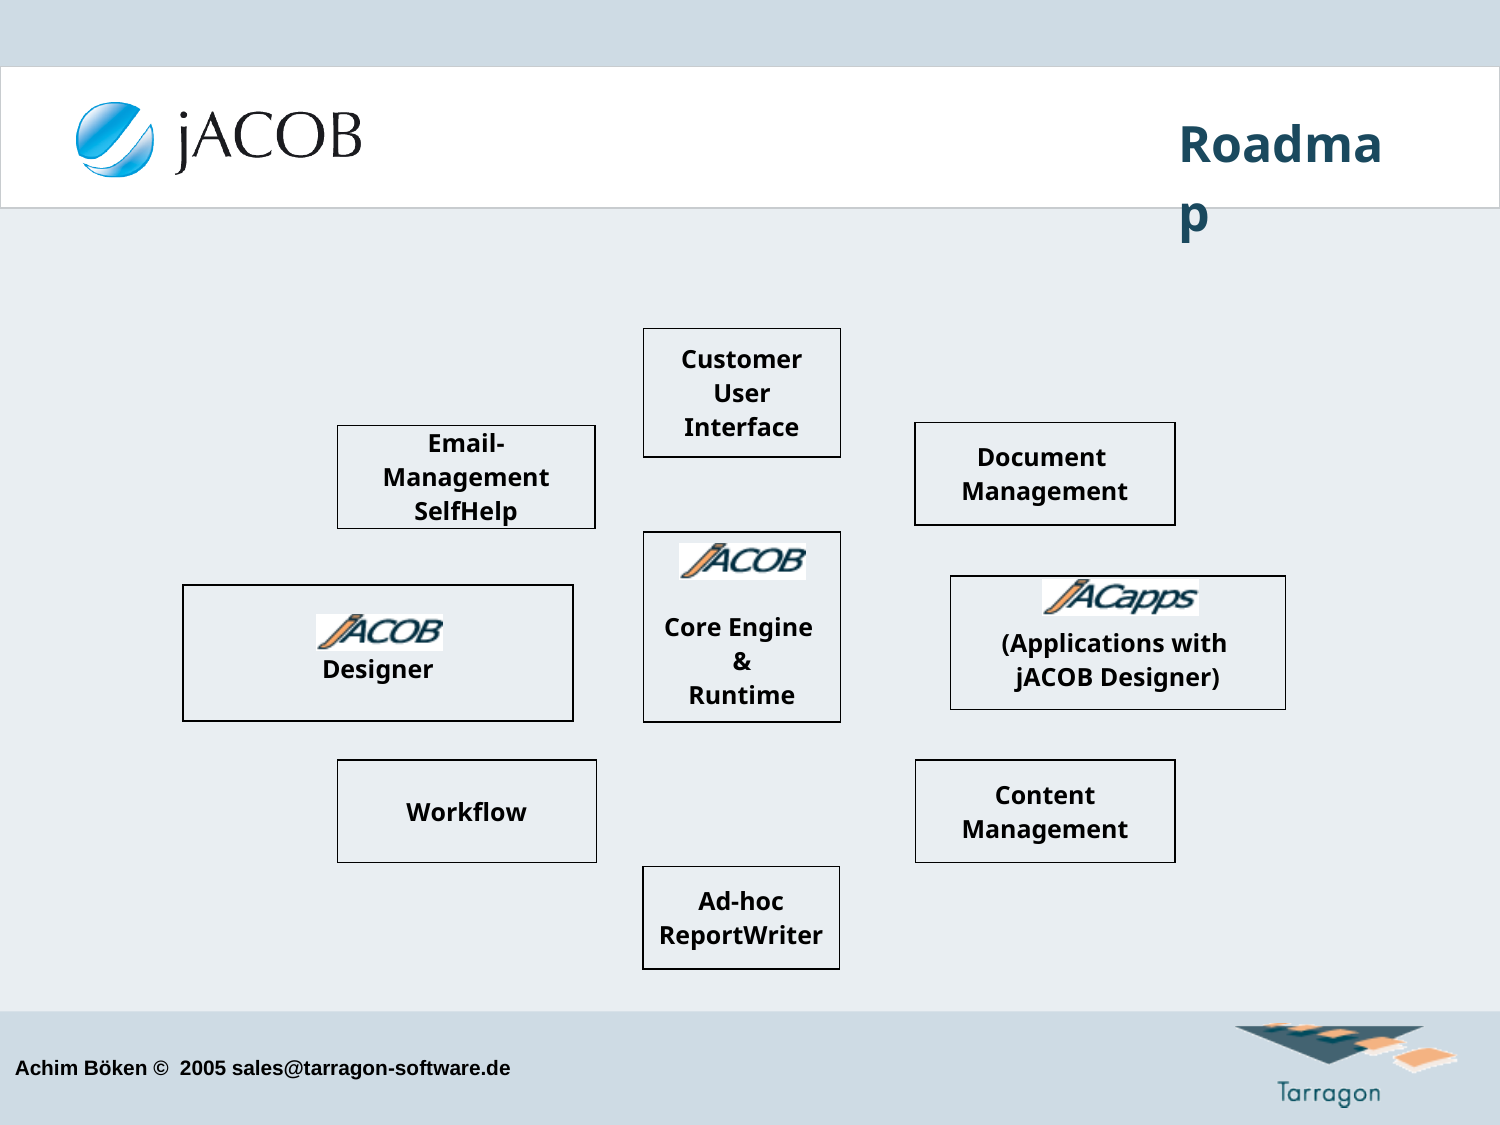

Roadmap
Customer
User
Interface
Document
Management
Email-Management
SelfHelp
Core Engine
&
Runtime
(Applications with
jACOB Designer)
Designer
Workflow
Content
Management
Ad-hoc
ReportWriter